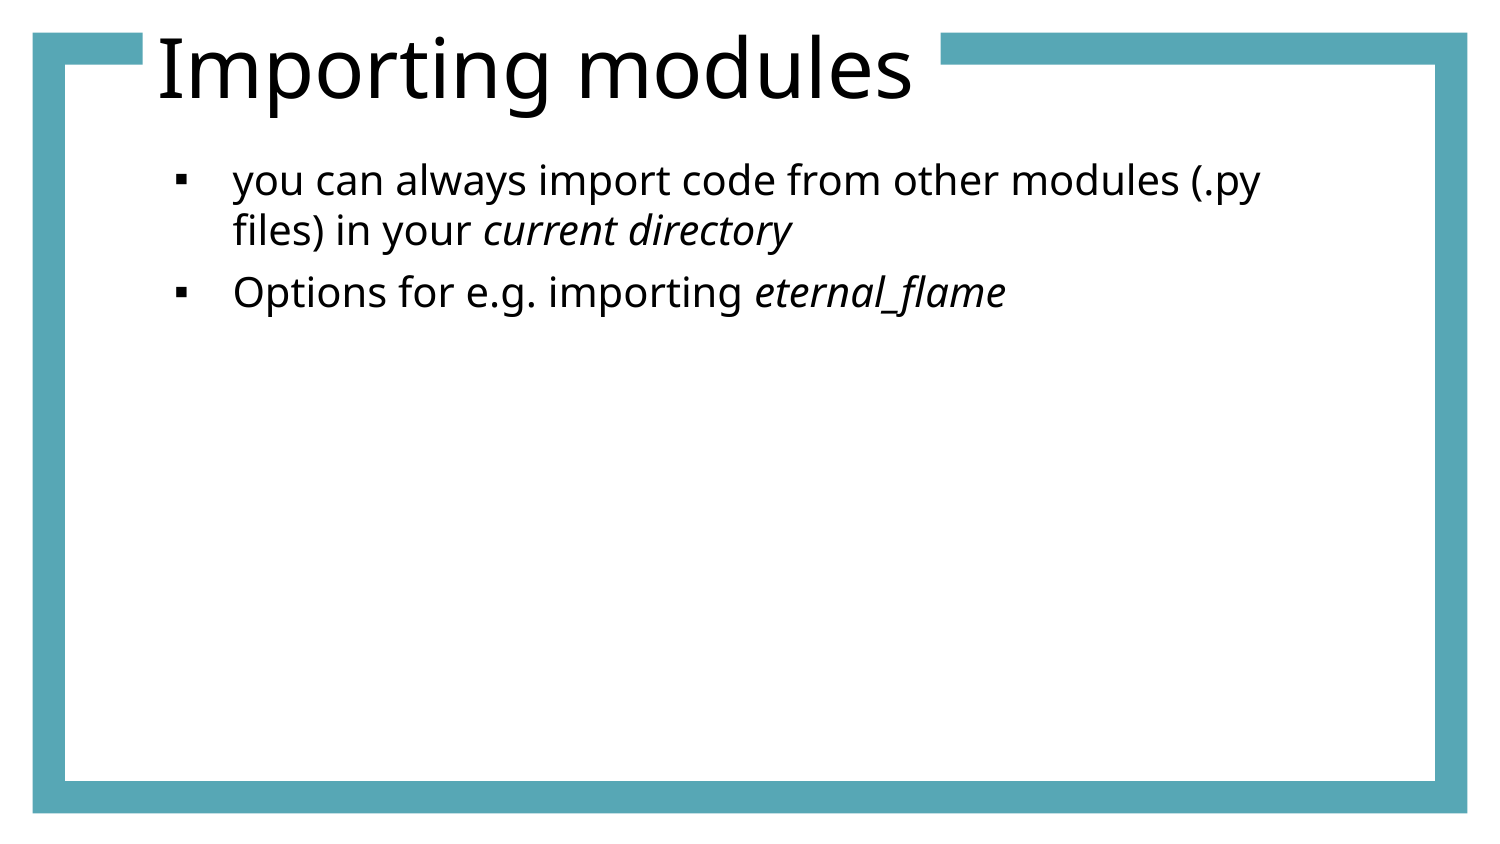

# Importing modules
you can always import code from other modules (.py files) in your current directory
Options for e.g. importing eternal_flame